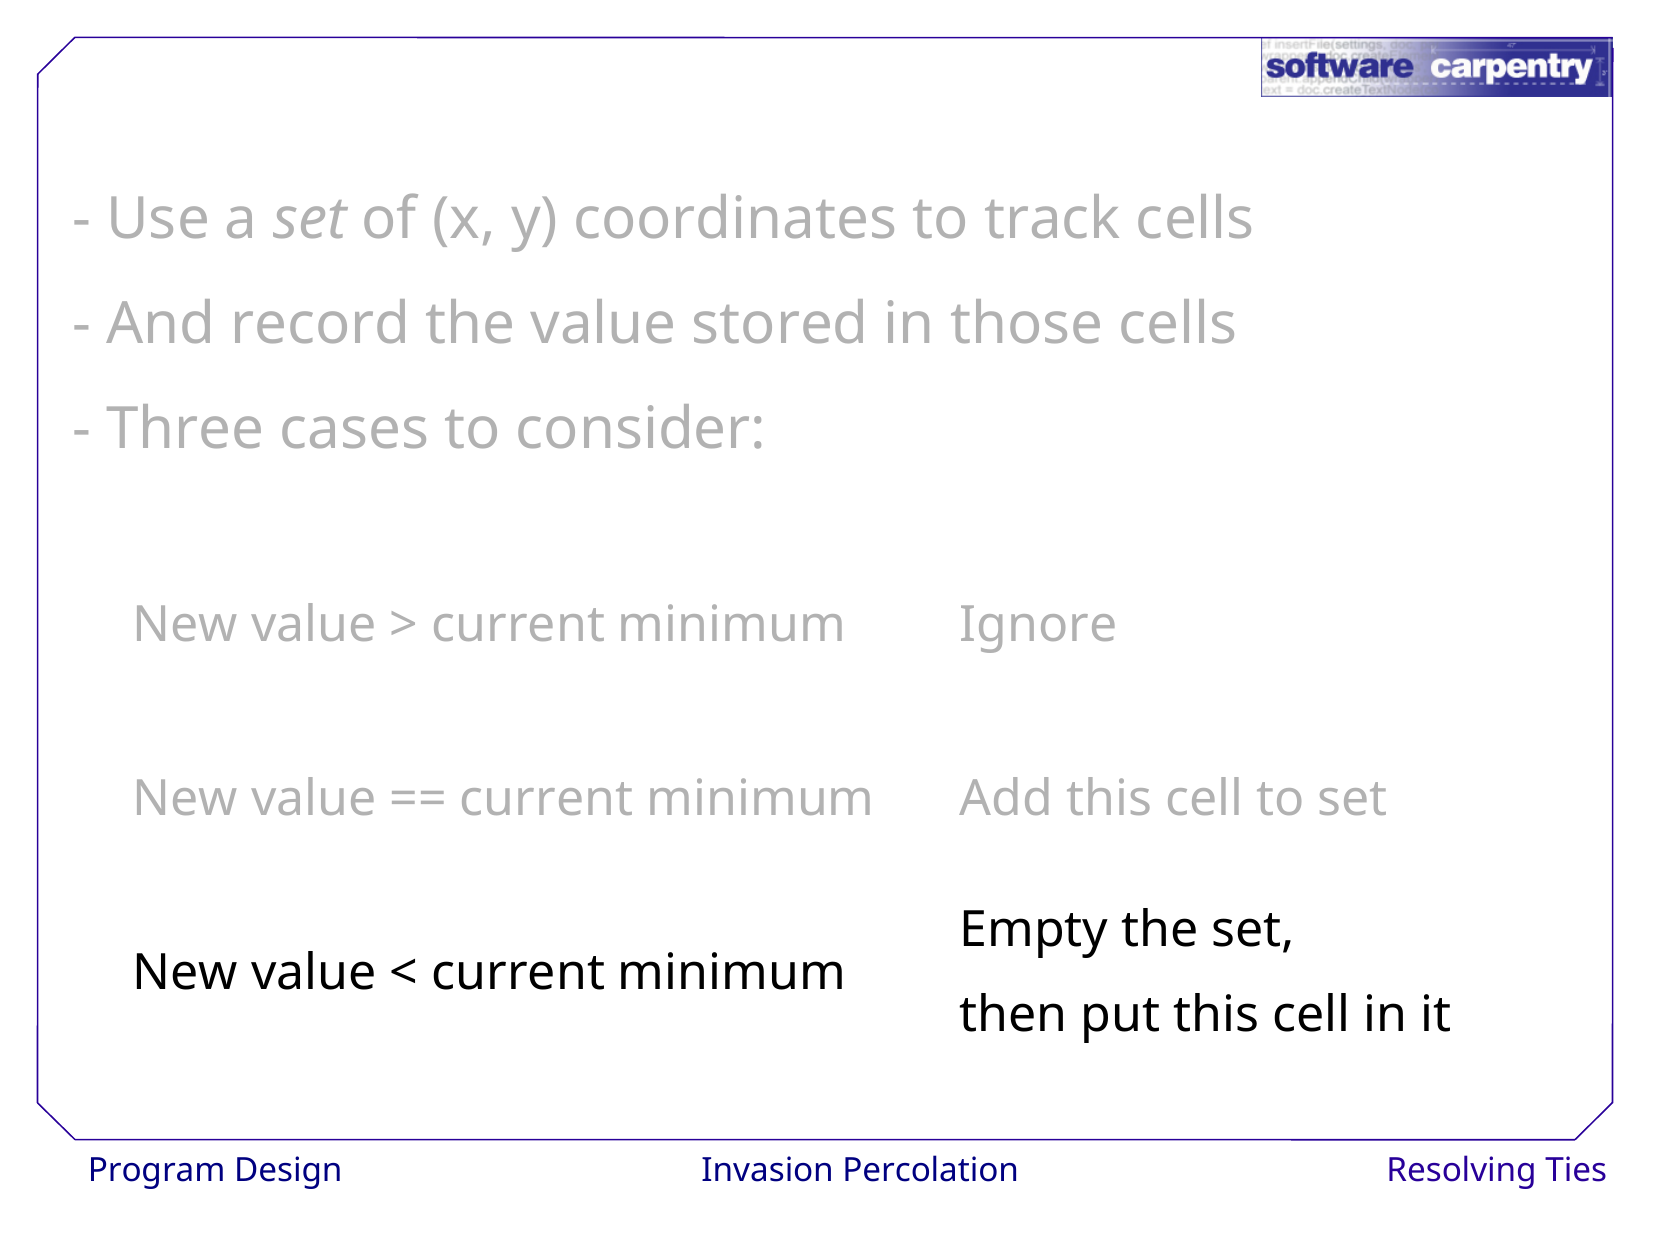

- Use a set of (x, y) coordinates to track cells
- And record the value stored in those cells
- Three cases to consider:
| New value > current minimum | Ignore |
| --- | --- |
| New value == current minimum | Add this cell to set |
| New value < current minimum | Empty the set, then put this cell in it |